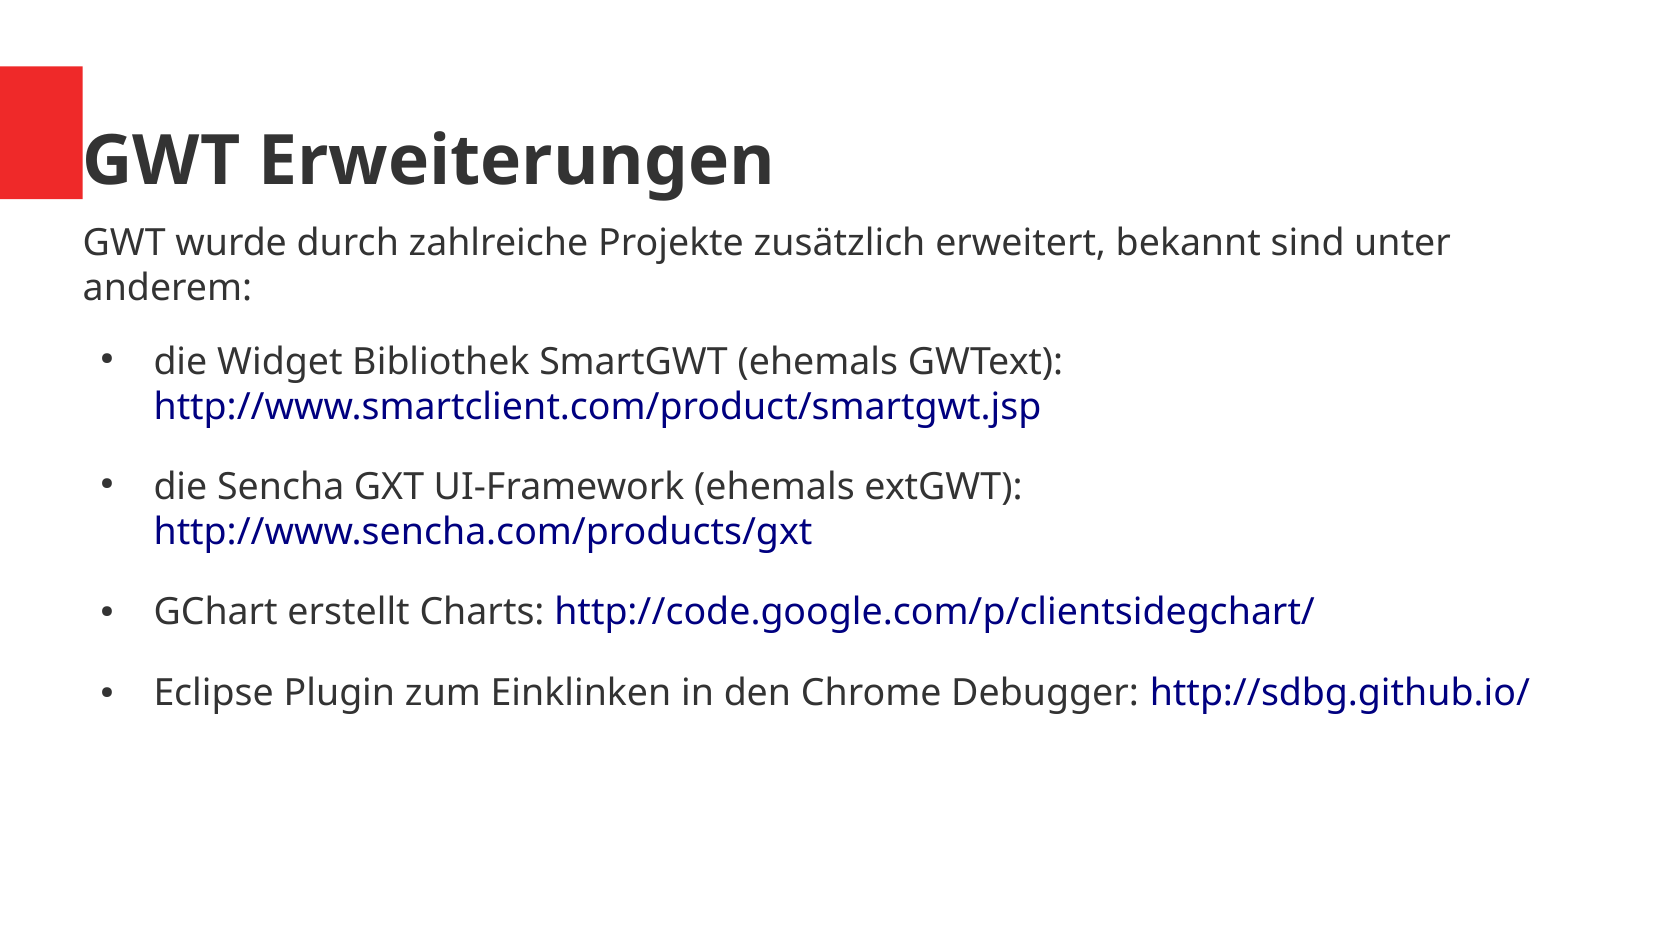

# GWT Erweiterungen
GWT wurde durch zahlreiche Projekte zusätzlich erweitert, bekannt sind unter anderem:
die Widget Bibliothek SmartGWT (ehemals GWText): http://www.smartclient.com/product/smartgwt.jsp
die Sencha GXT UI-Framework (ehemals extGWT): http://www.sencha.com/products/gxt
GChart erstellt Charts: http://code.google.com/p/clientsidegchart/
Eclipse Plugin zum Einklinken in den Chrome Debugger: http://sdbg.github.io/